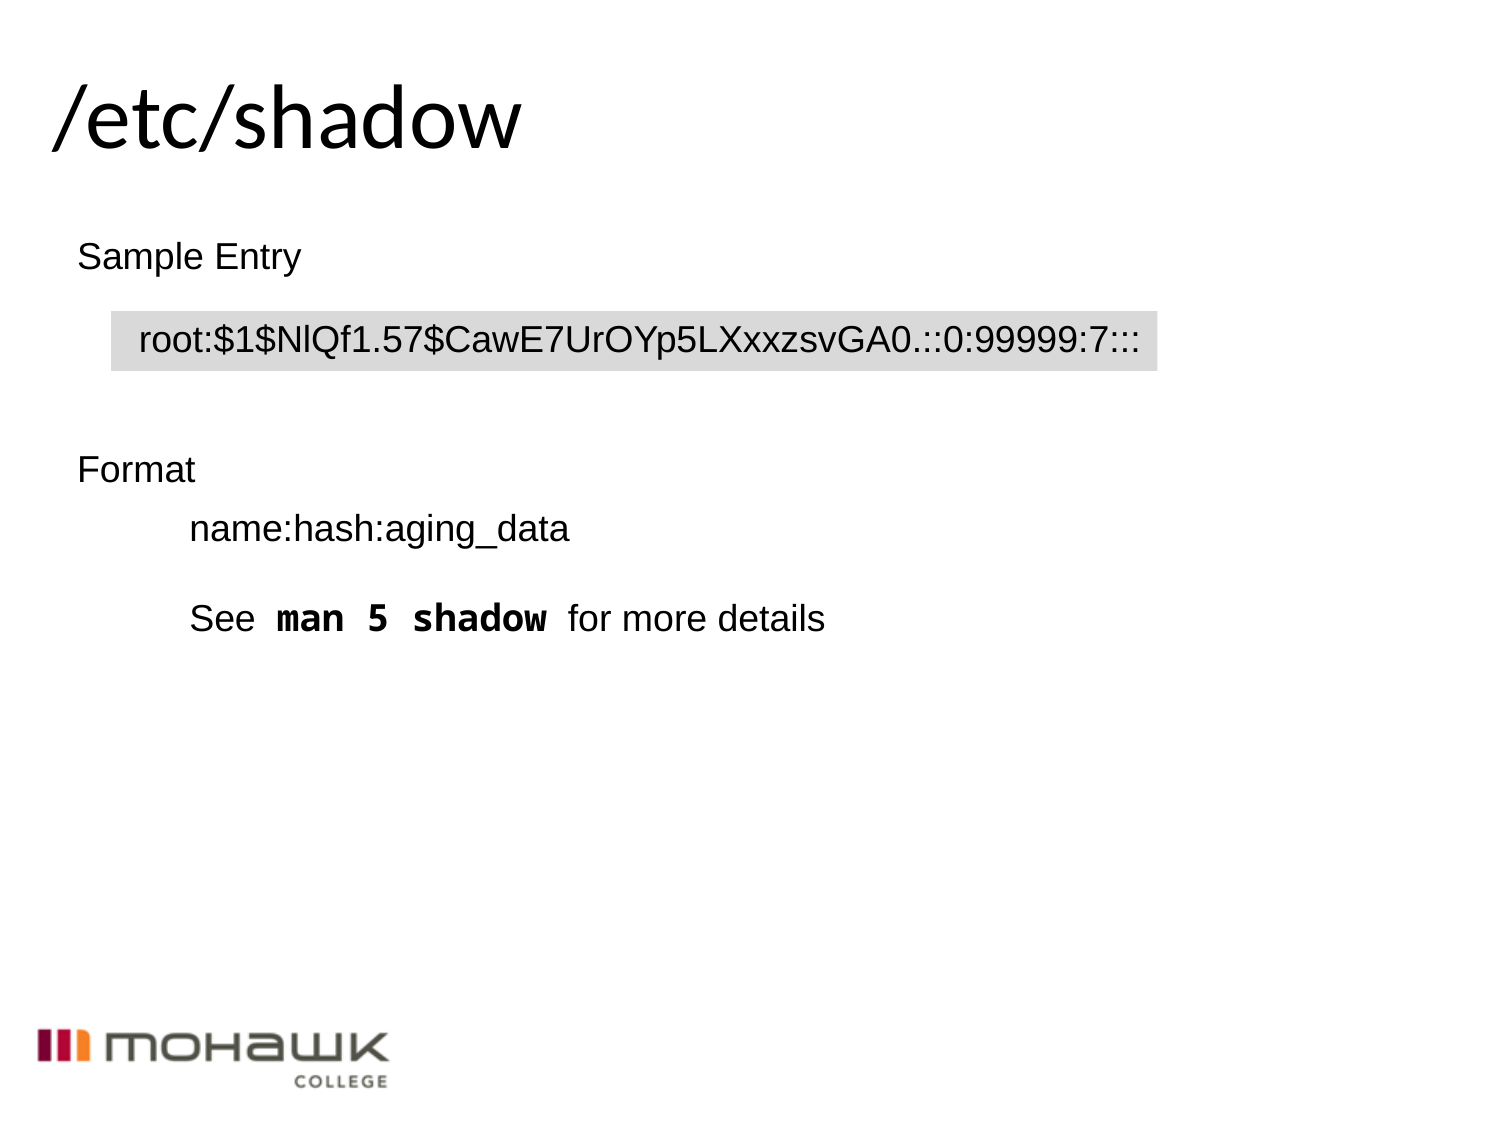

# /etc/shadow
Sample Entry
root:$1$NlQf1.57$CawE7UrOYp5LXxxzsvGA0.::0:99999:7:::
Format
name:hash:aging_data
See man 5 shadow for more details